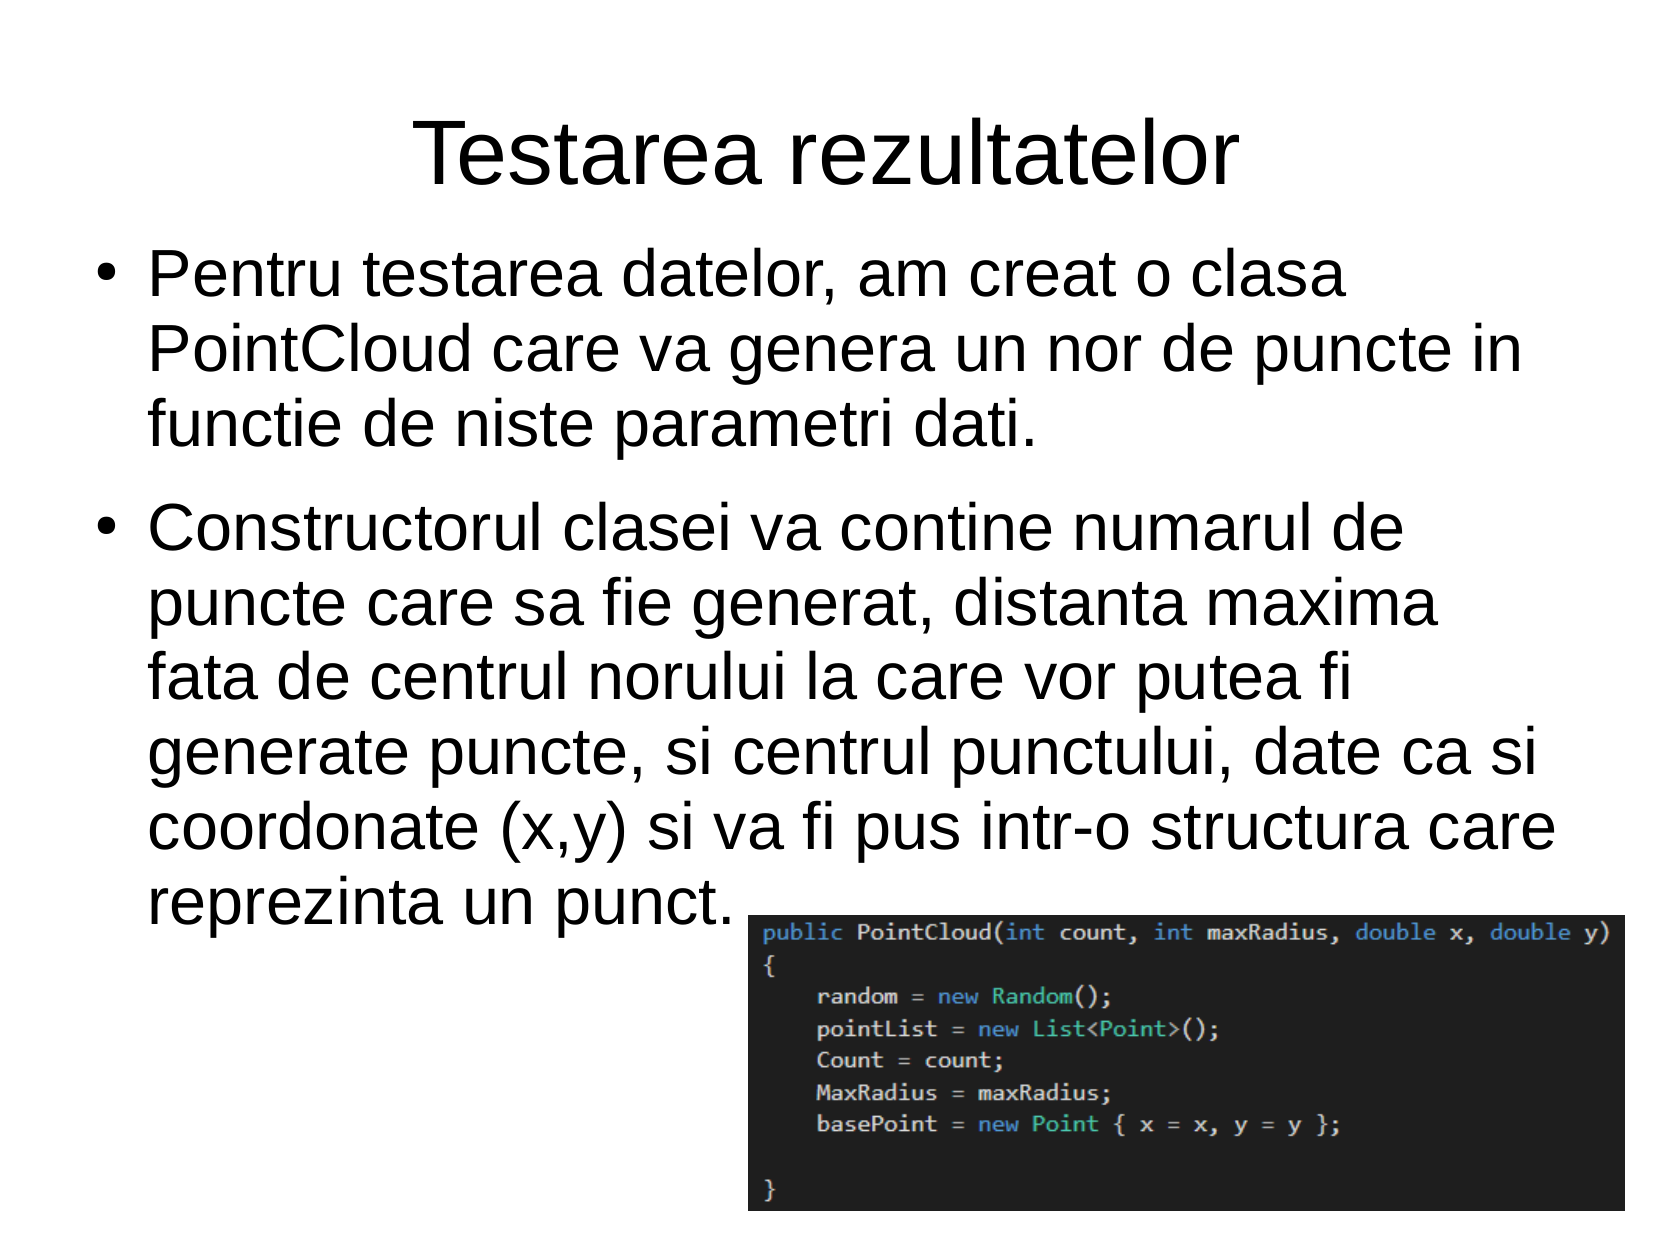

# Testarea rezultatelor
Pentru testarea datelor, am creat o clasa PointCloud care va genera un nor de puncte in functie de niste parametri dati.
Constructorul clasei va contine numarul de puncte care sa fie generat, distanta maxima fata de centrul norului la care vor putea fi generate puncte, si centrul punctului, date ca si coordonate (x,y) si va fi pus intr-o structura care reprezinta un punct.